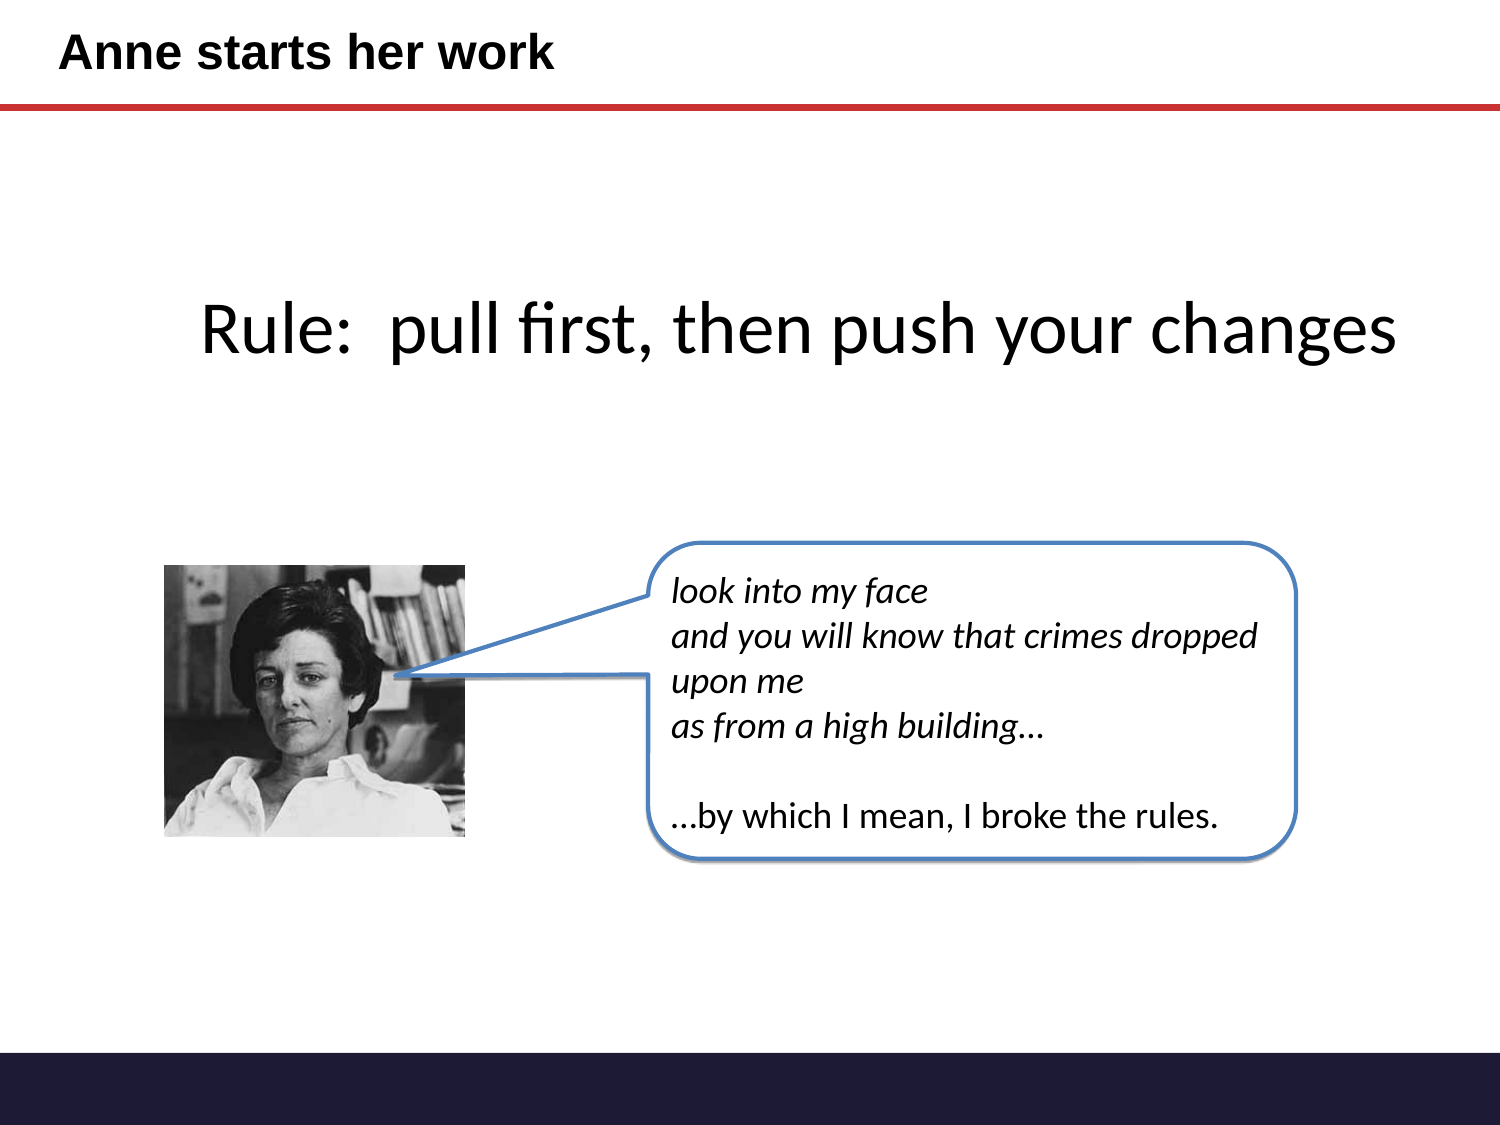

# Anne starts her work
Rule: pull first, then push your changes
look into my face
and you will know that crimes dropped upon me
as from a high building…
…by which I mean, I broke the rules.